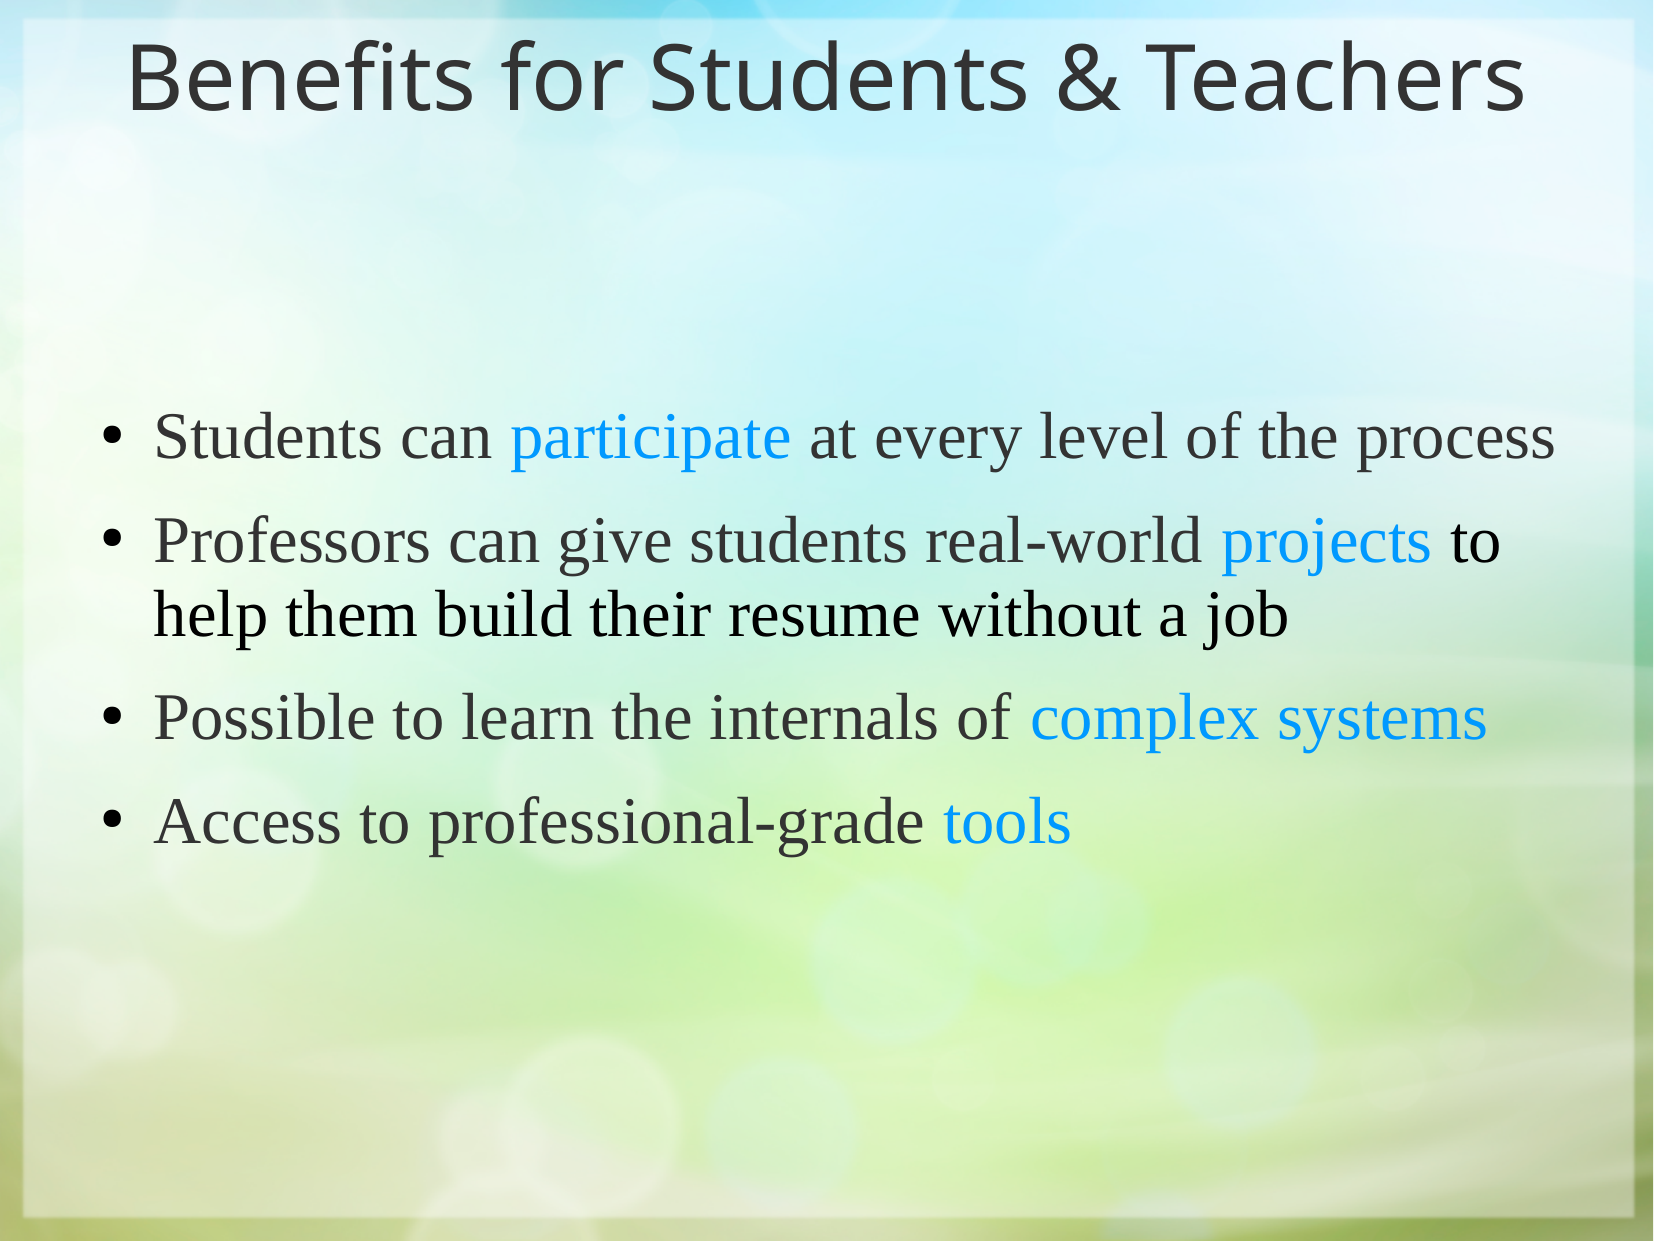

# Benefits for Students & Teachers
Students can participate at every level of the process
Professors can give students real-world projects to help them build their resume without a job
Possible to learn the internals of complex systems
Access to professional-grade tools